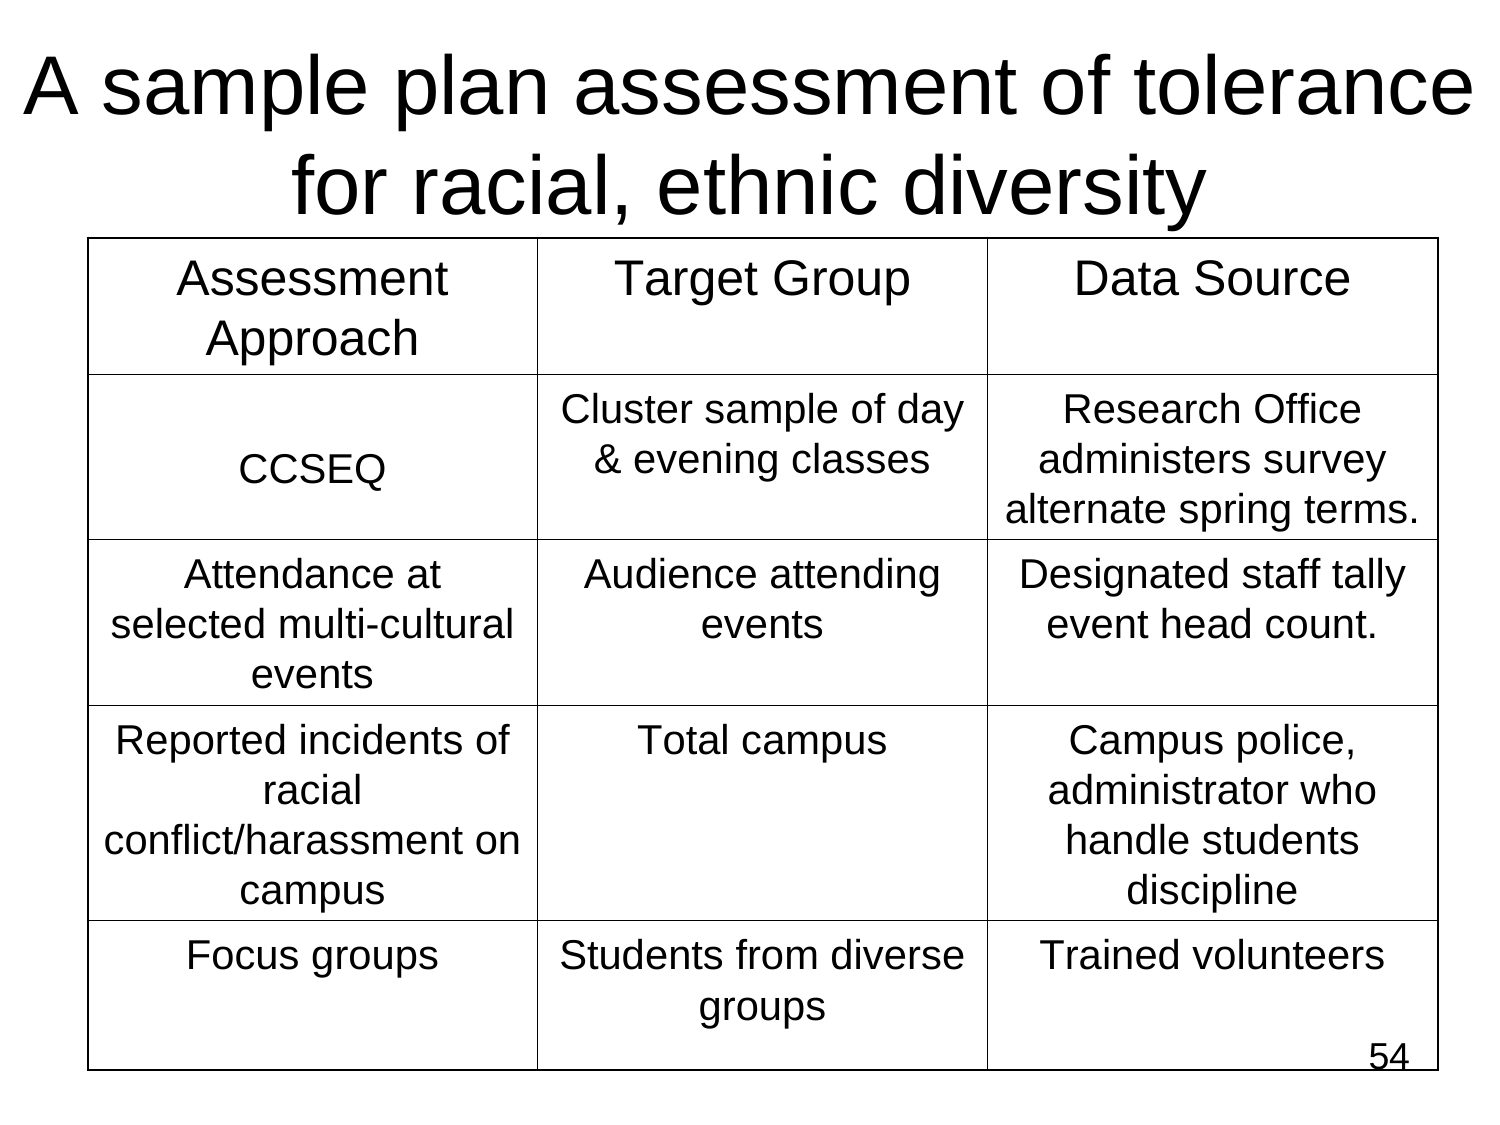

# A sample plan assessment of tolerance for racial, ethnic diversity
| Assessment Approach | Target Group | Data Source |
| --- | --- | --- |
| CCSEQ | Cluster sample of day & evening classes | Research Office administers survey alternate spring terms. |
| Attendance at selected multi-cultural events | Audience attending events | Designated staff tally event head count. |
| Reported incidents of racial conflict/harassment on campus | Total campus | Campus police, administrator who handle students discipline |
| Focus groups | Students from diverse groups | Trained volunteers |
54